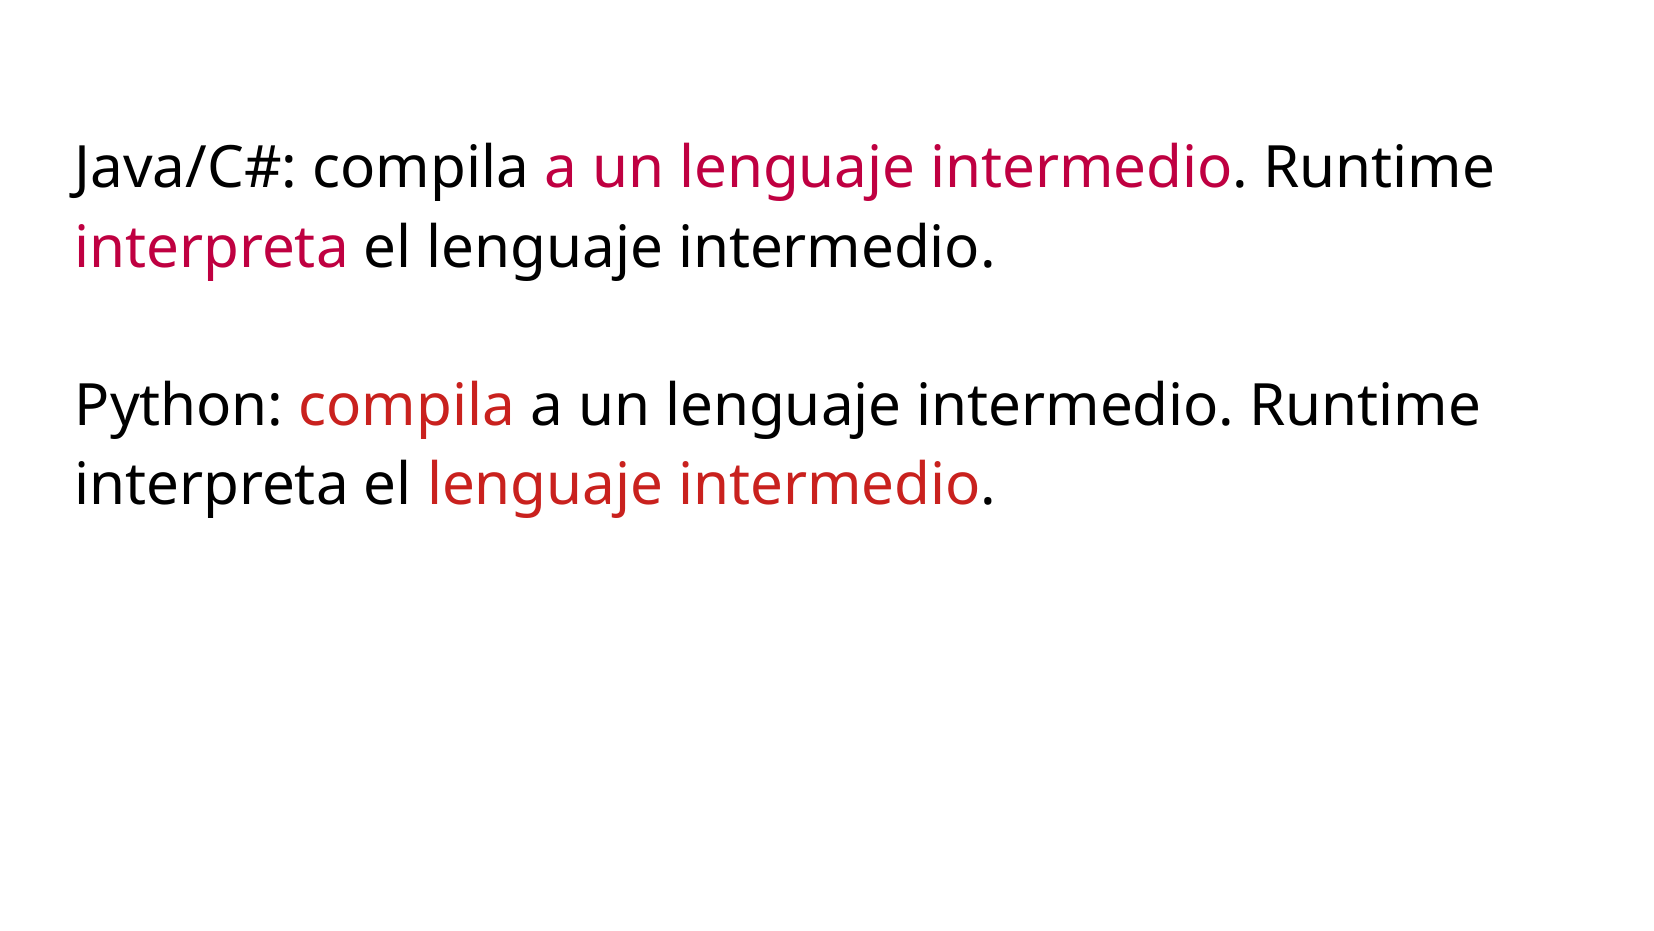

Java/C#: compila a un lenguaje intermedio. Runtime interpreta el lenguaje intermedio.
Python: compila a un lenguaje intermedio. Runtime interpreta el lenguaje intermedio.